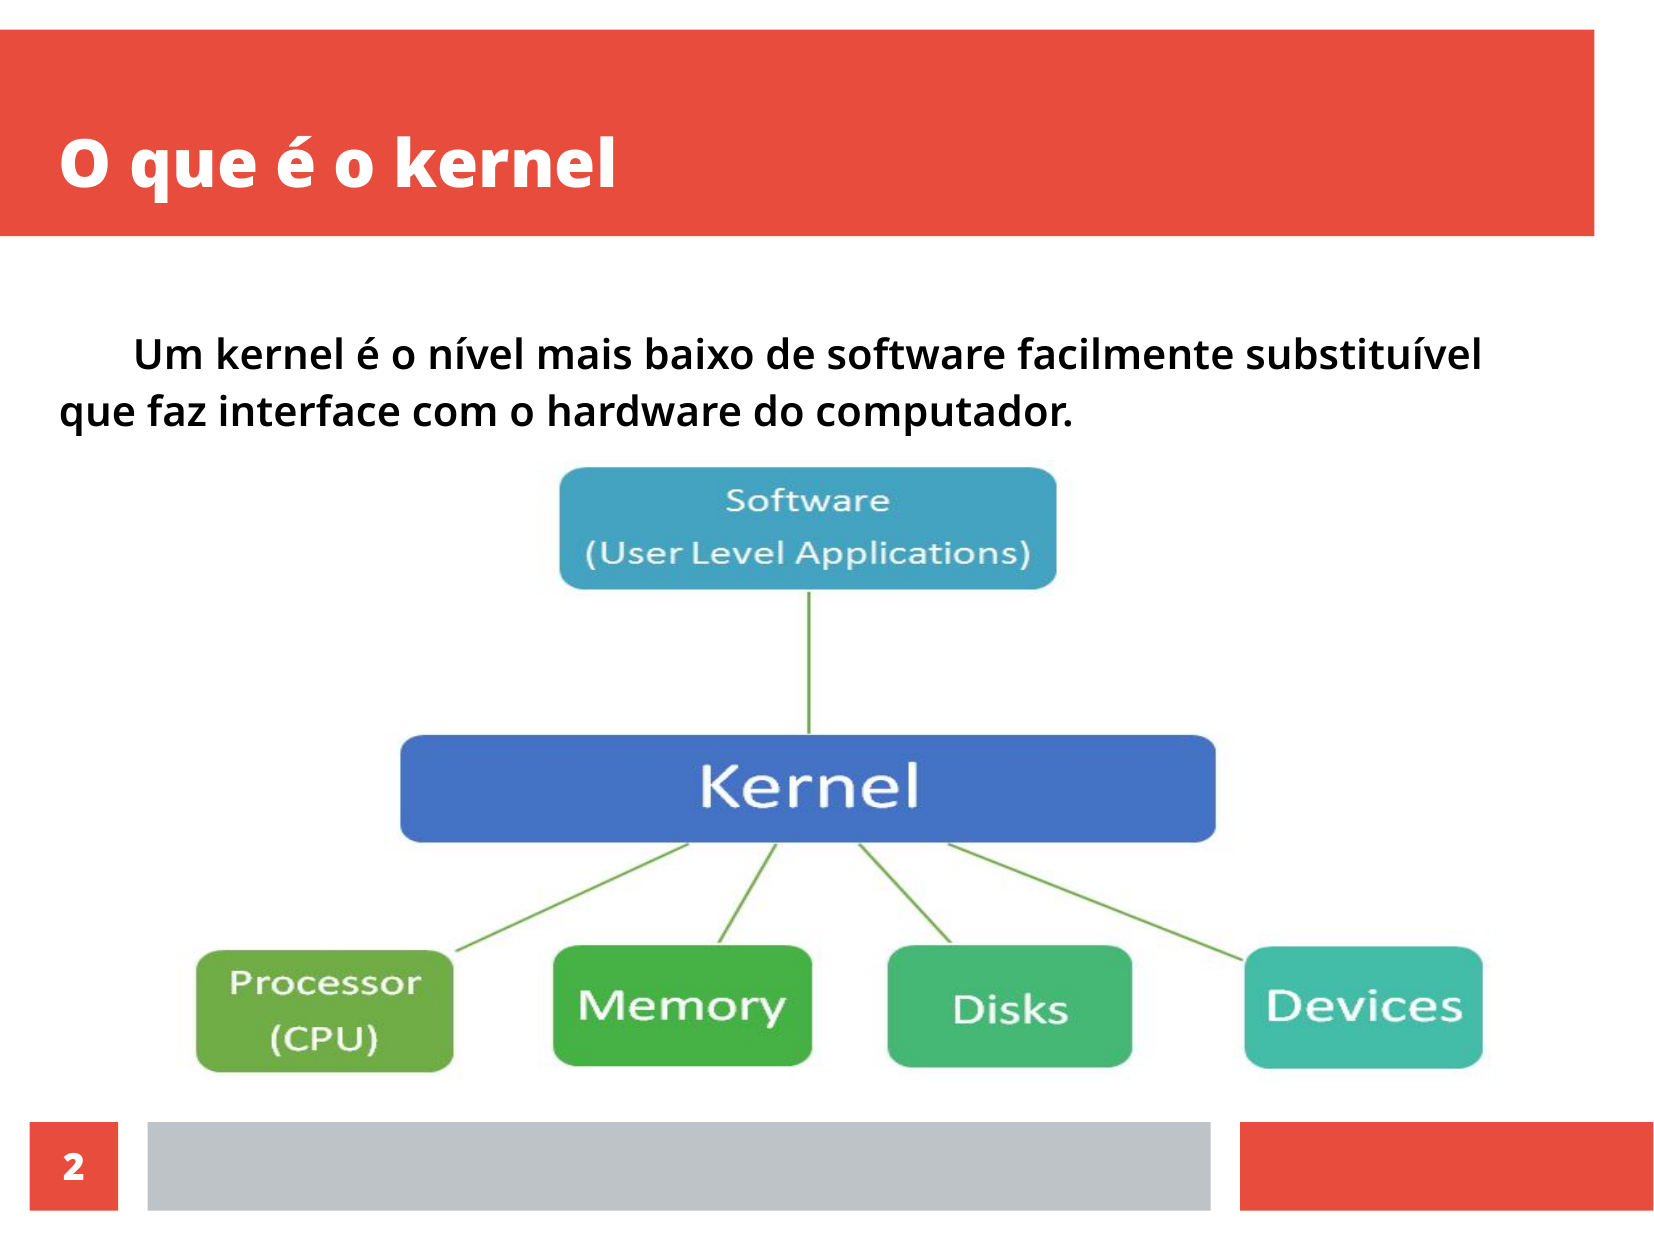

# O que é o kernel
	Um kernel é o nível mais baixo de software facilmente substituível que faz interface com o hardware do computador.
2